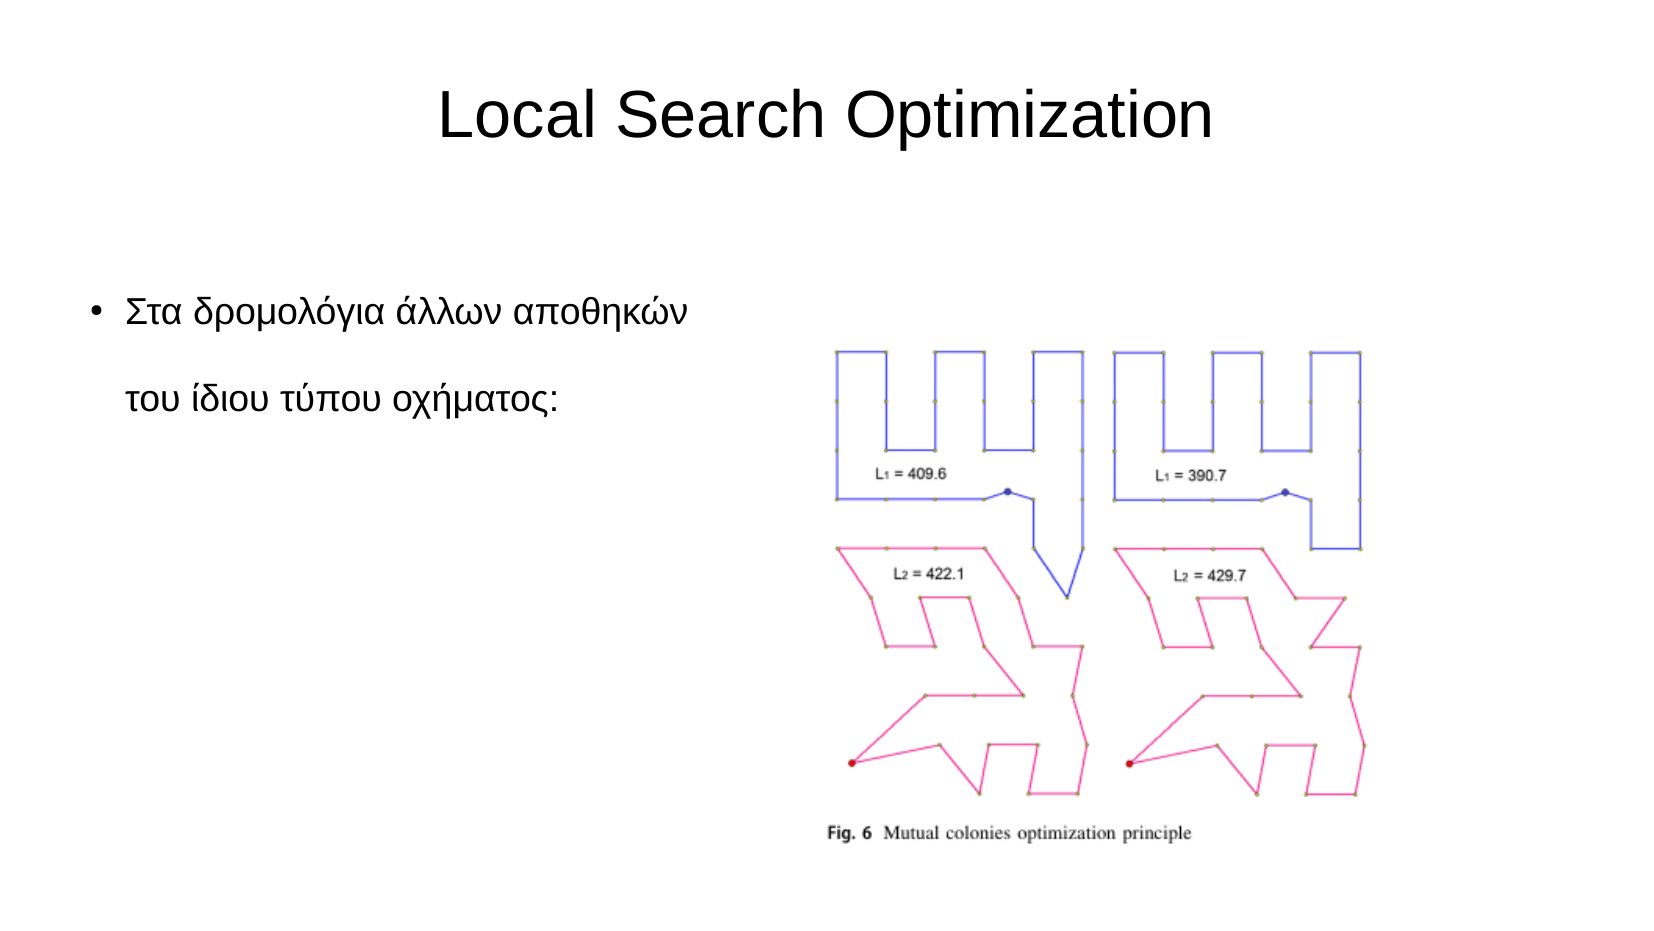

# Local Search Optimization
Στα δρομολόγια άλλων αποθηκών
του ίδιου τύπου οχήματος: